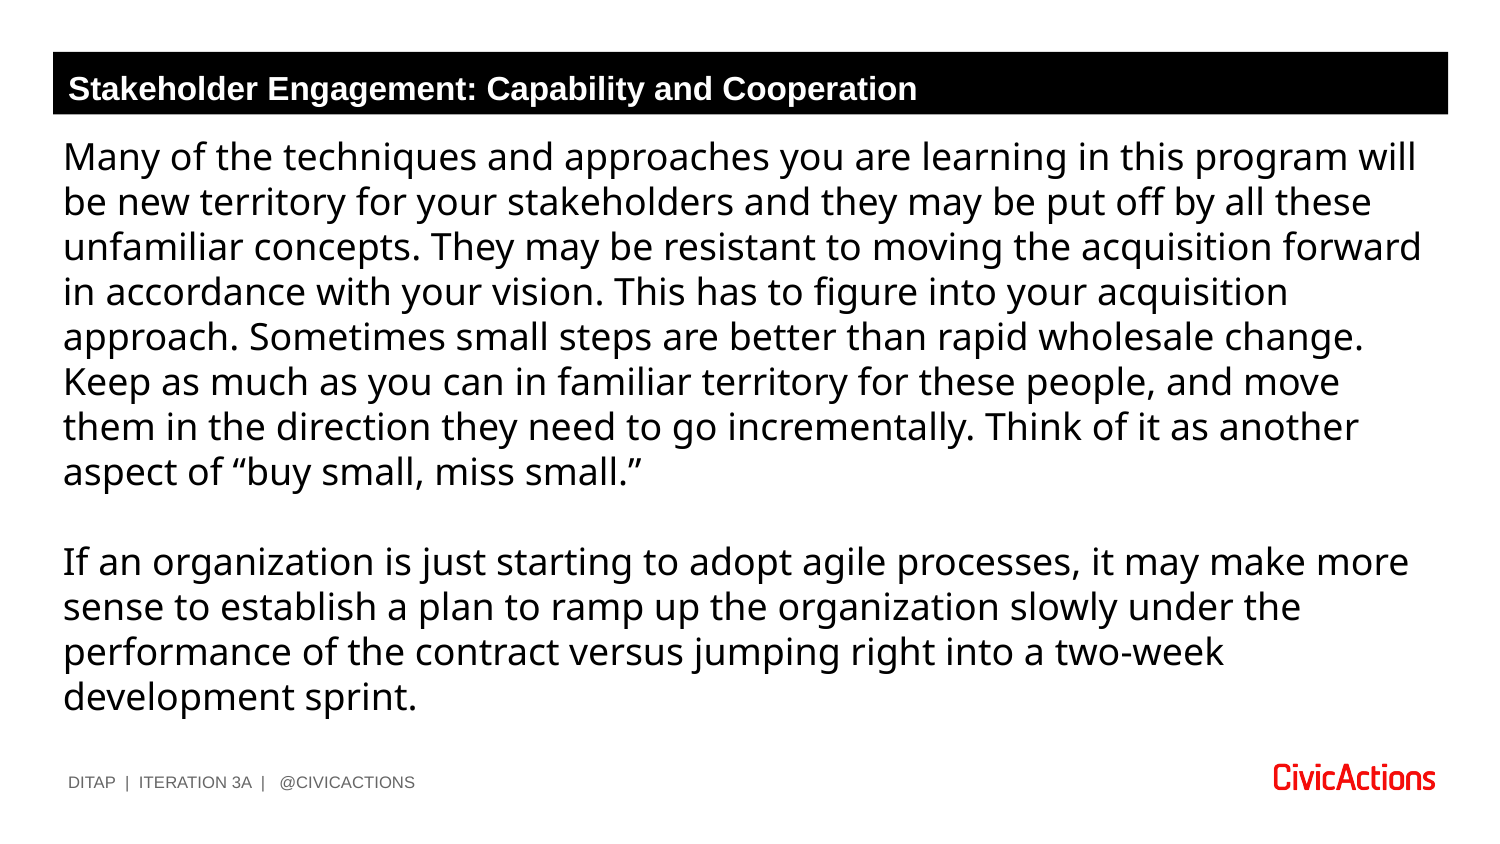

Stakeholder Engagement: Capability and Cooperation
# Many of the techniques and approaches you are learning in this program will be new territory for your stakeholders and they may be put off by all these unfamiliar concepts. They may be resistant to moving the acquisition forward in accordance with your vision. This has to figure into your acquisition approach. Sometimes small steps are better than rapid wholesale change. Keep as much as you can in familiar territory for these people, and move them in the direction they need to go incrementally. Think of it as another aspect of “buy small, miss small.” If an organization is just starting to adopt agile processes, it may make more sense to establish a plan to ramp up the organization slowly under the performance of the contract versus jumping right into a two-week development sprint.